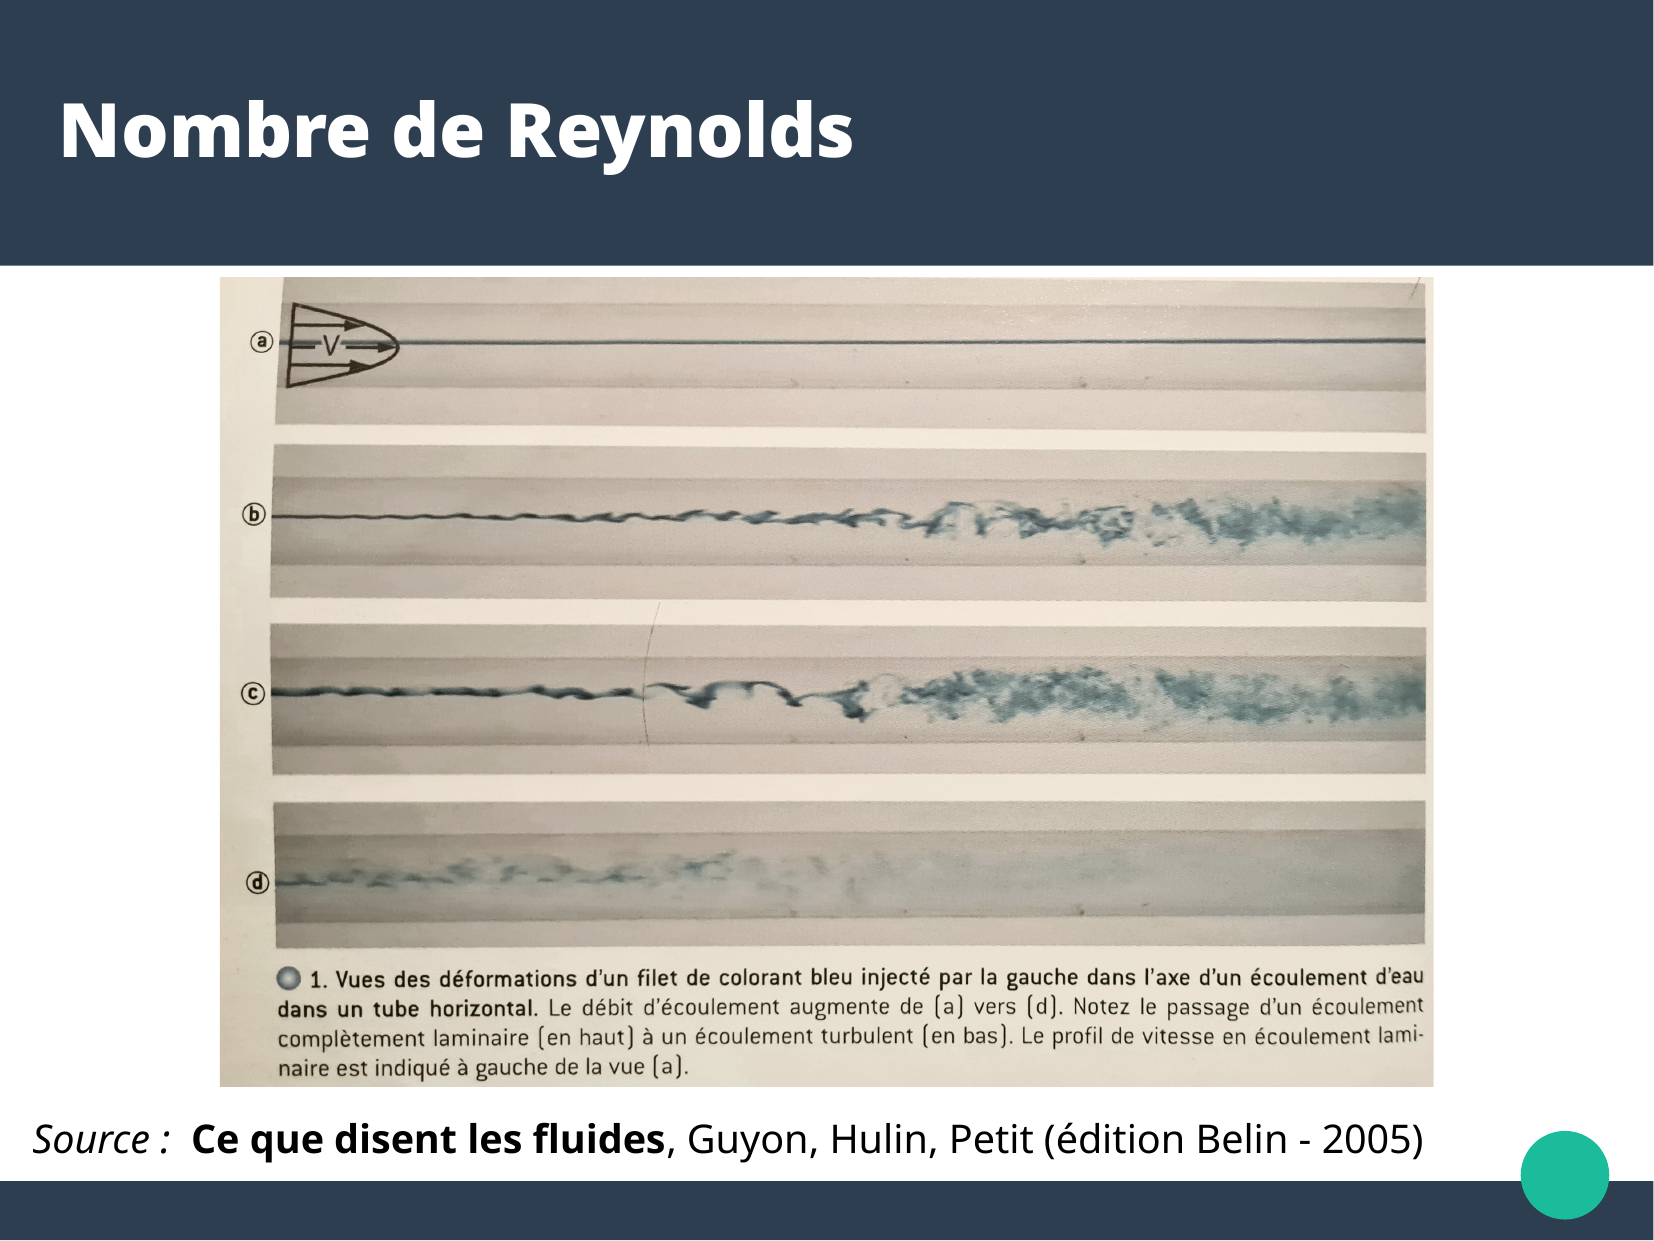

# Nombre de Reynolds
Source : Ce que disent les fluides, Guyon, Hulin, Petit (édition Belin - 2005)